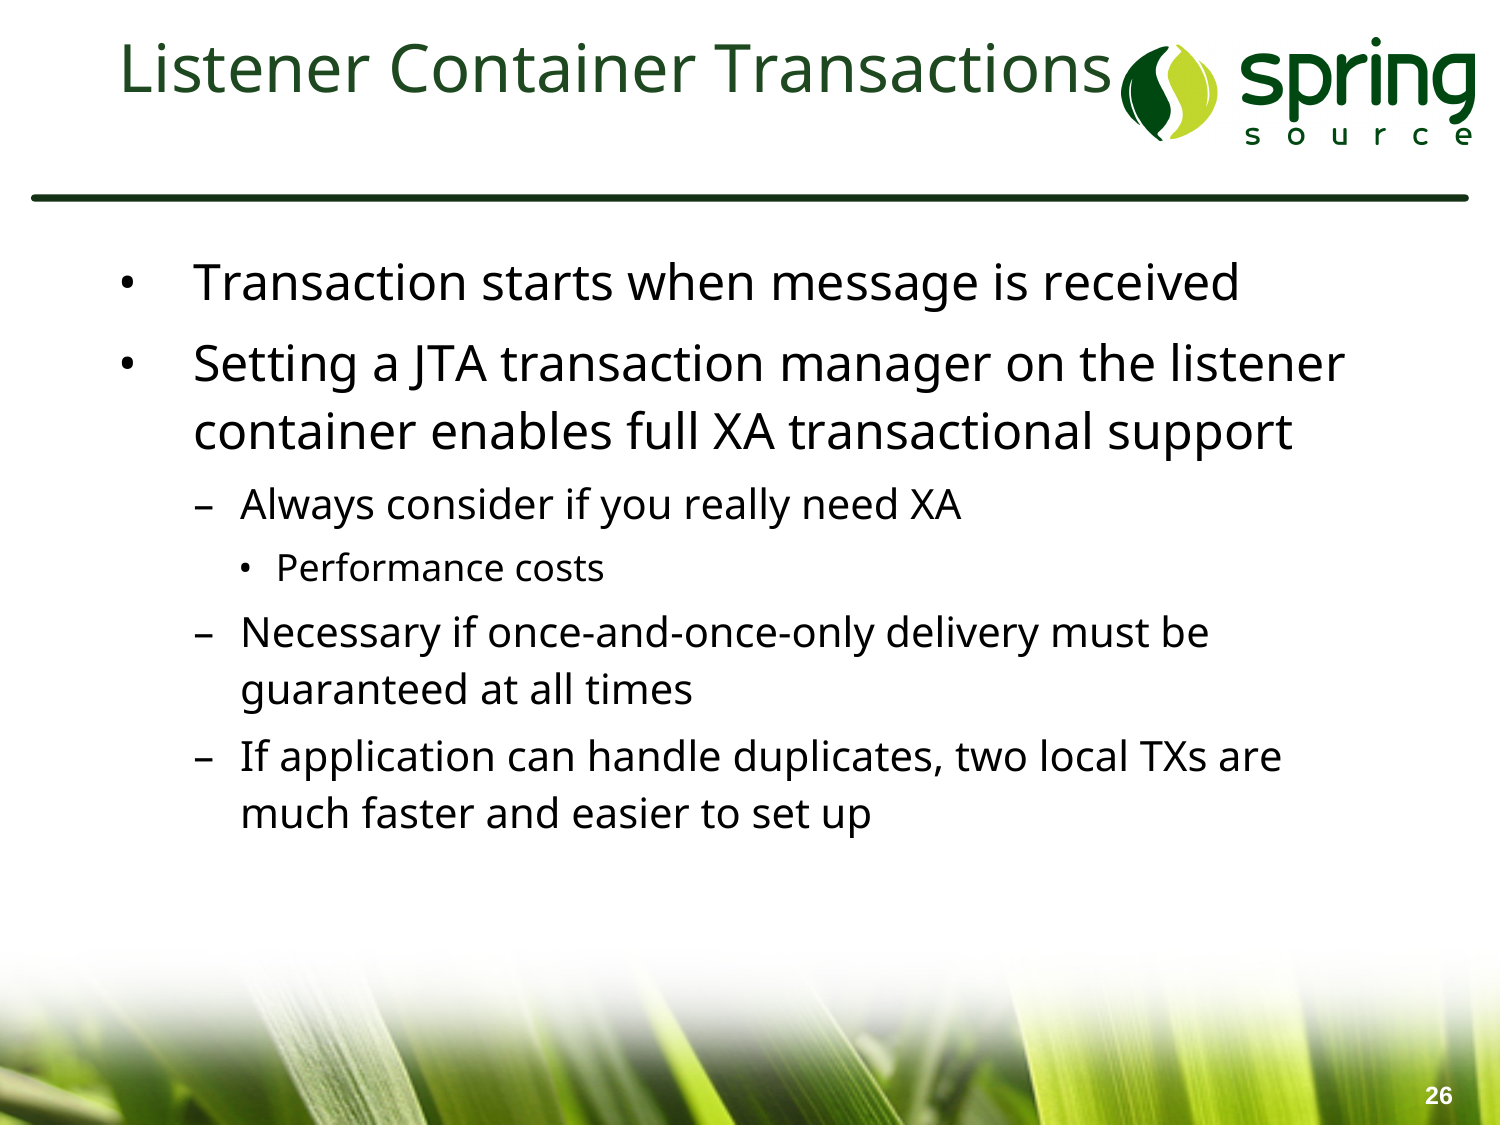

# Listener Container Transactions
Transaction starts when message is received
Setting a JTA transaction manager on the listener container enables full XA transactional support
Always consider if you really need XA
Performance costs
Necessary if once-and-once-only delivery must be guaranteed at all times
If application can handle duplicates, two local TXs are much faster and easier to set up